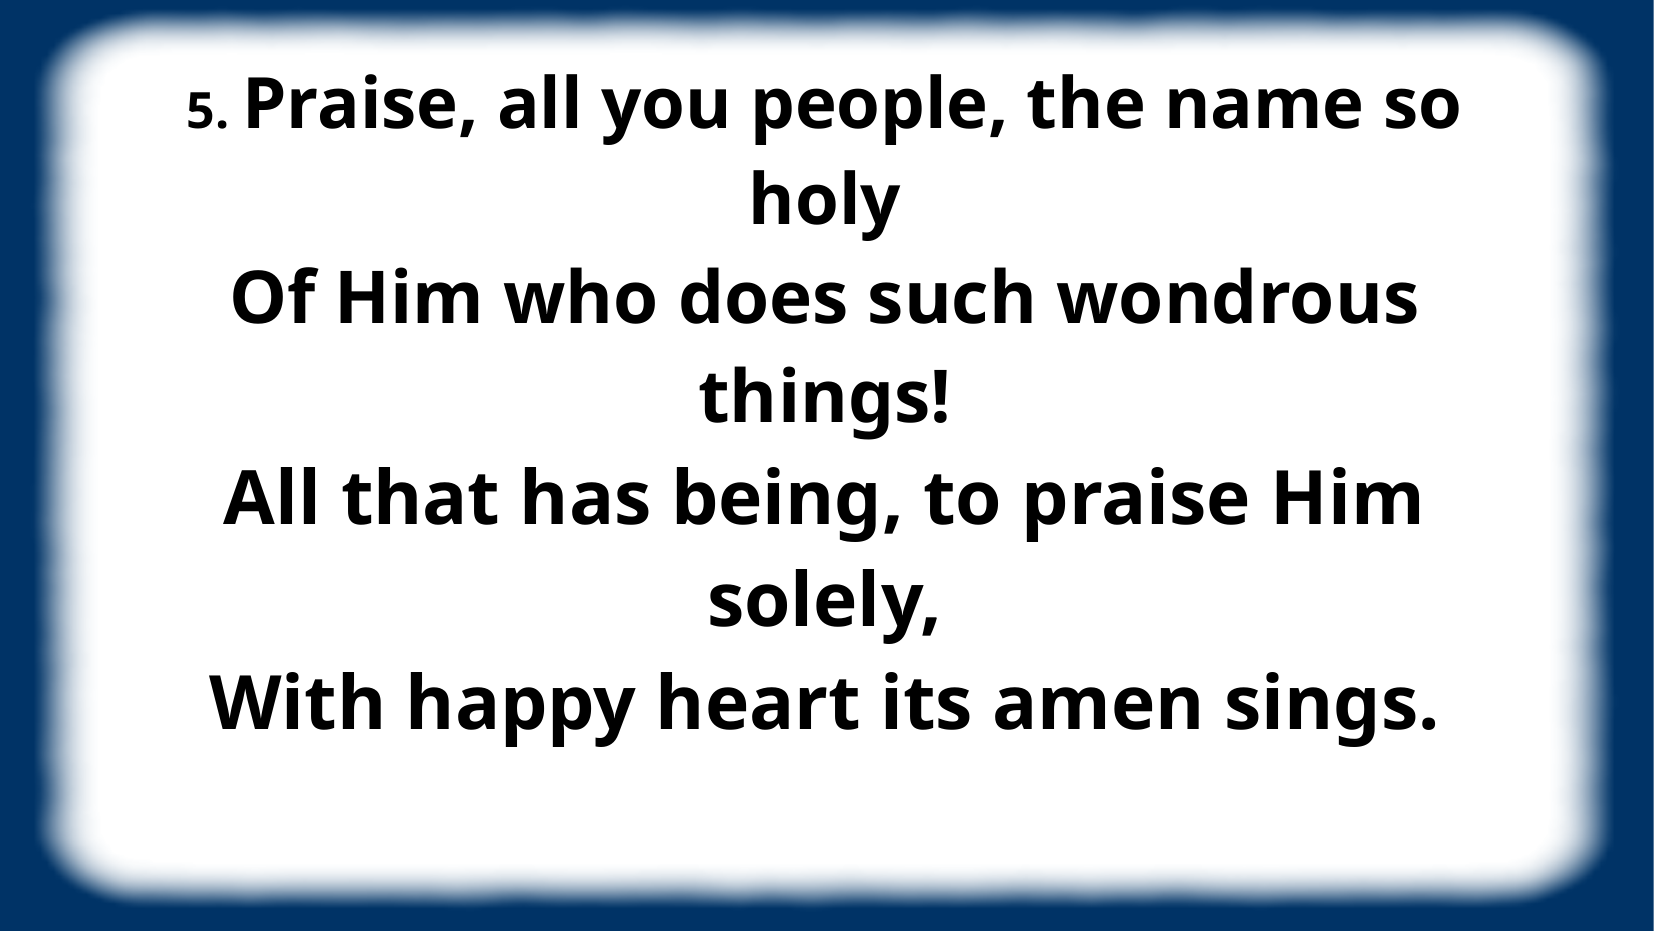

5. Praise, all you people, the name so holy
Of Him who does such wondrous things!
All that has being, to praise Him solely,
With happy heart its amen sings.